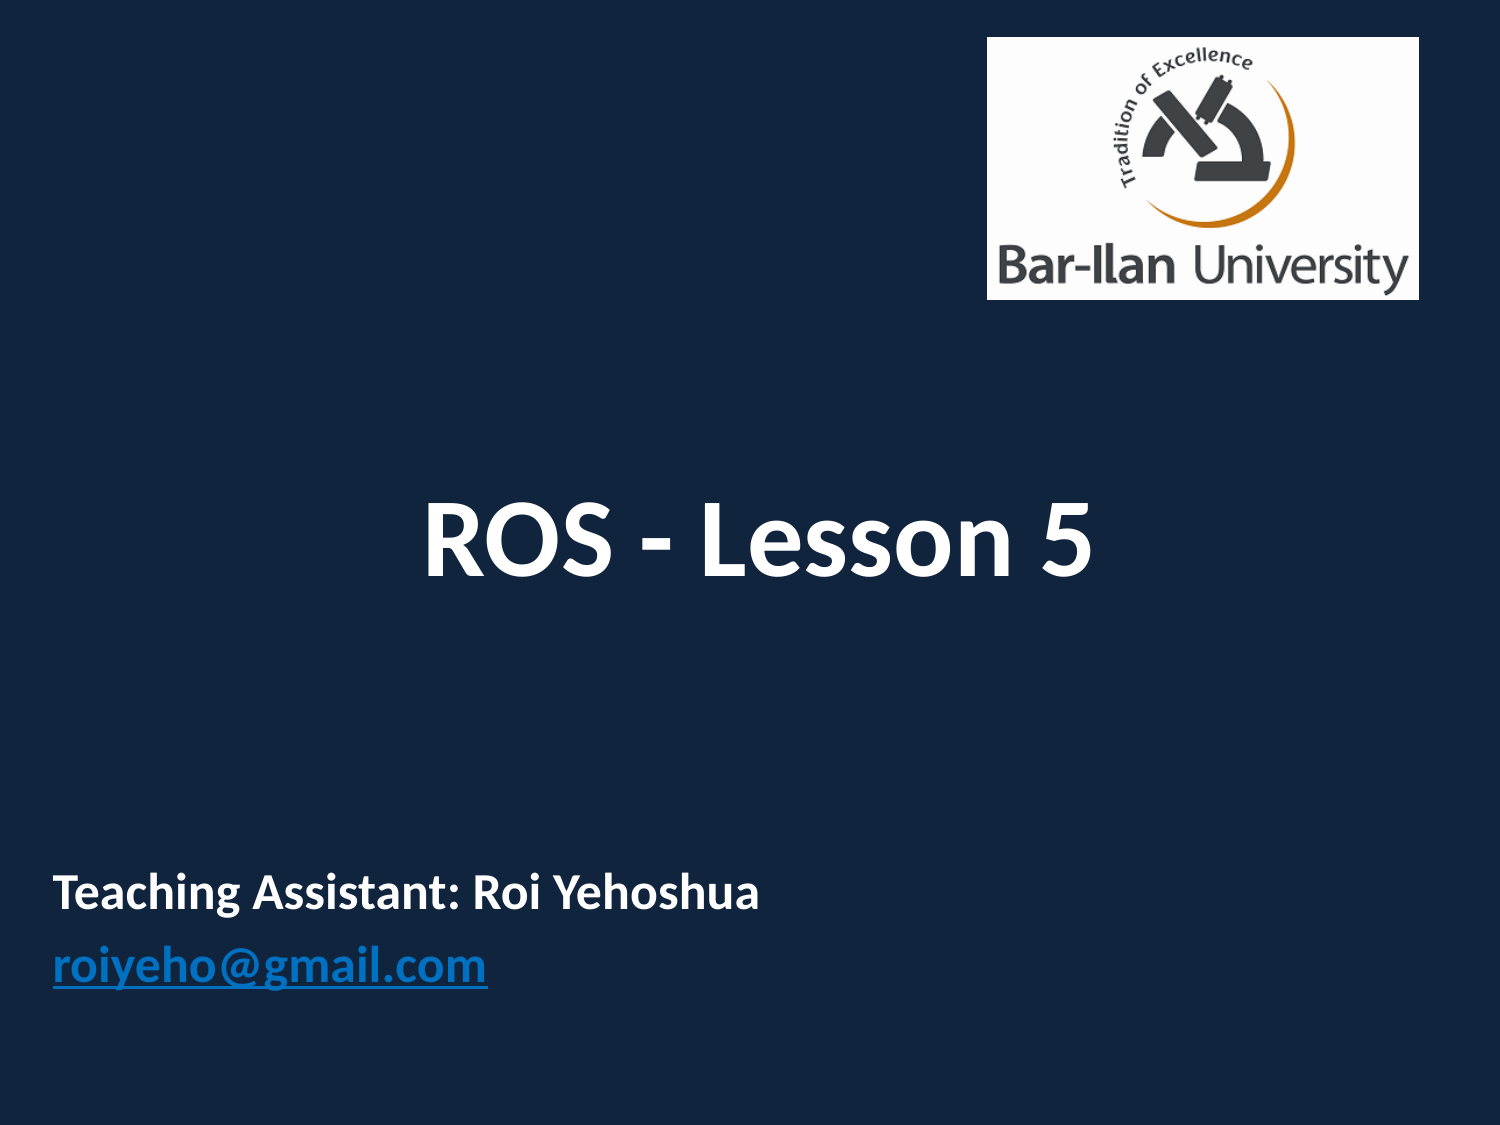

# ROS - Lesson 5
Teaching Assistant: Roi Yehoshua
roiyeho@gmail.com